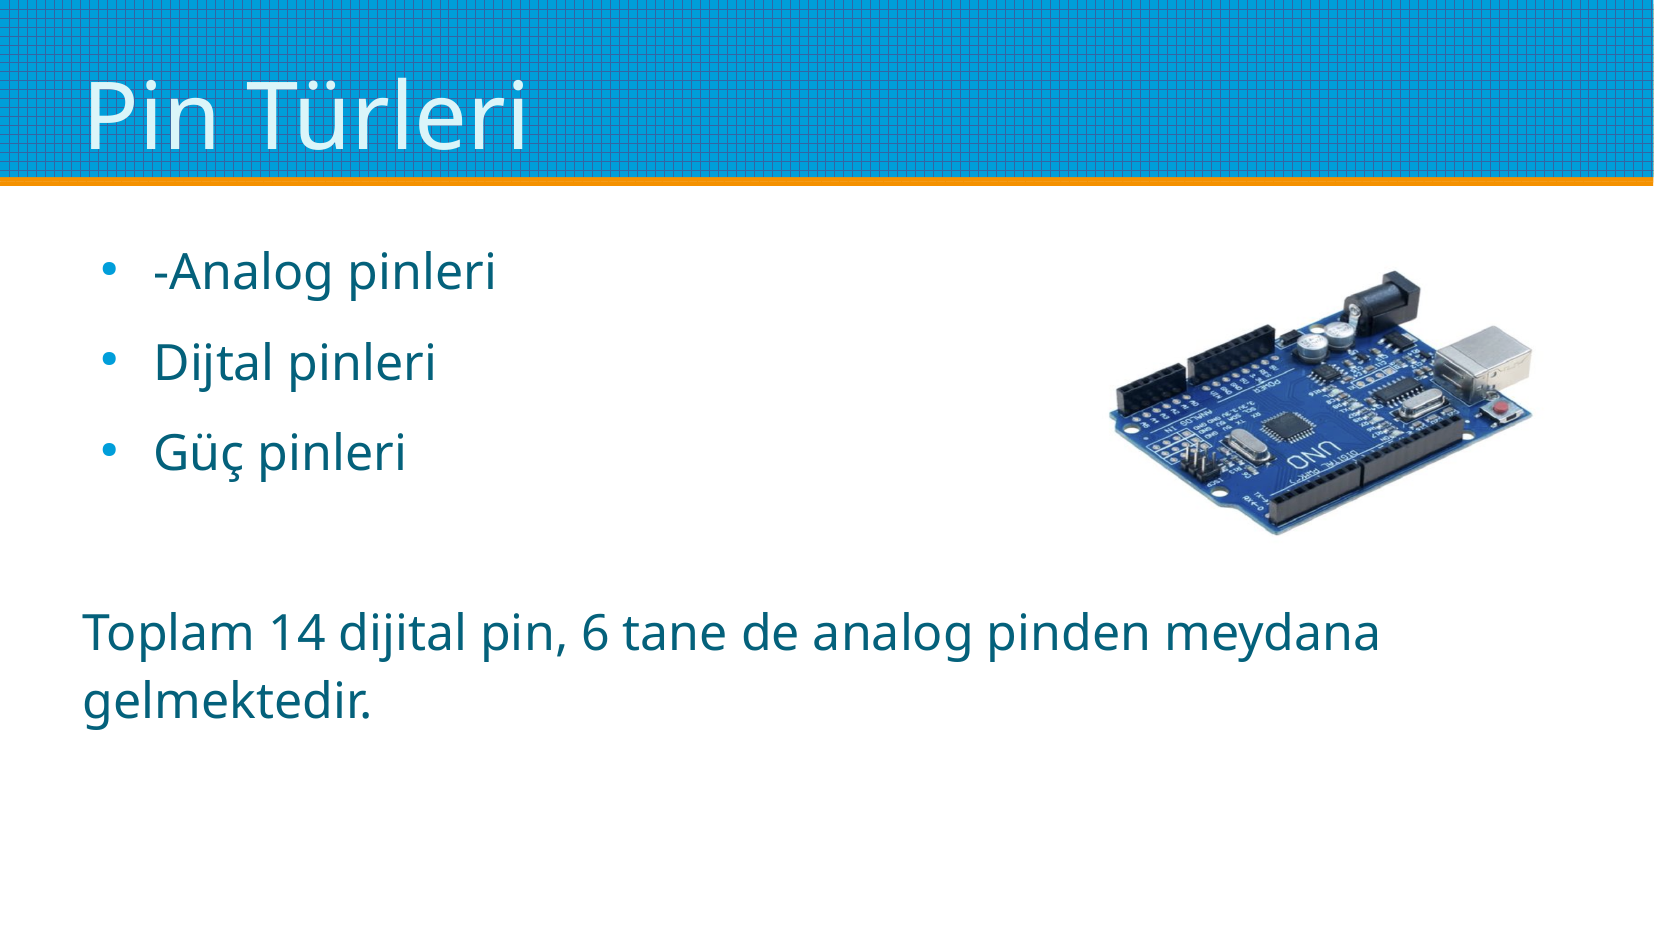

# Pin Türleri
-Analog pinleri
Dijtal pinleri
Güç pinleri
Toplam 14 dijital pin, 6 tane de analog pinden meydana gelmektedir.